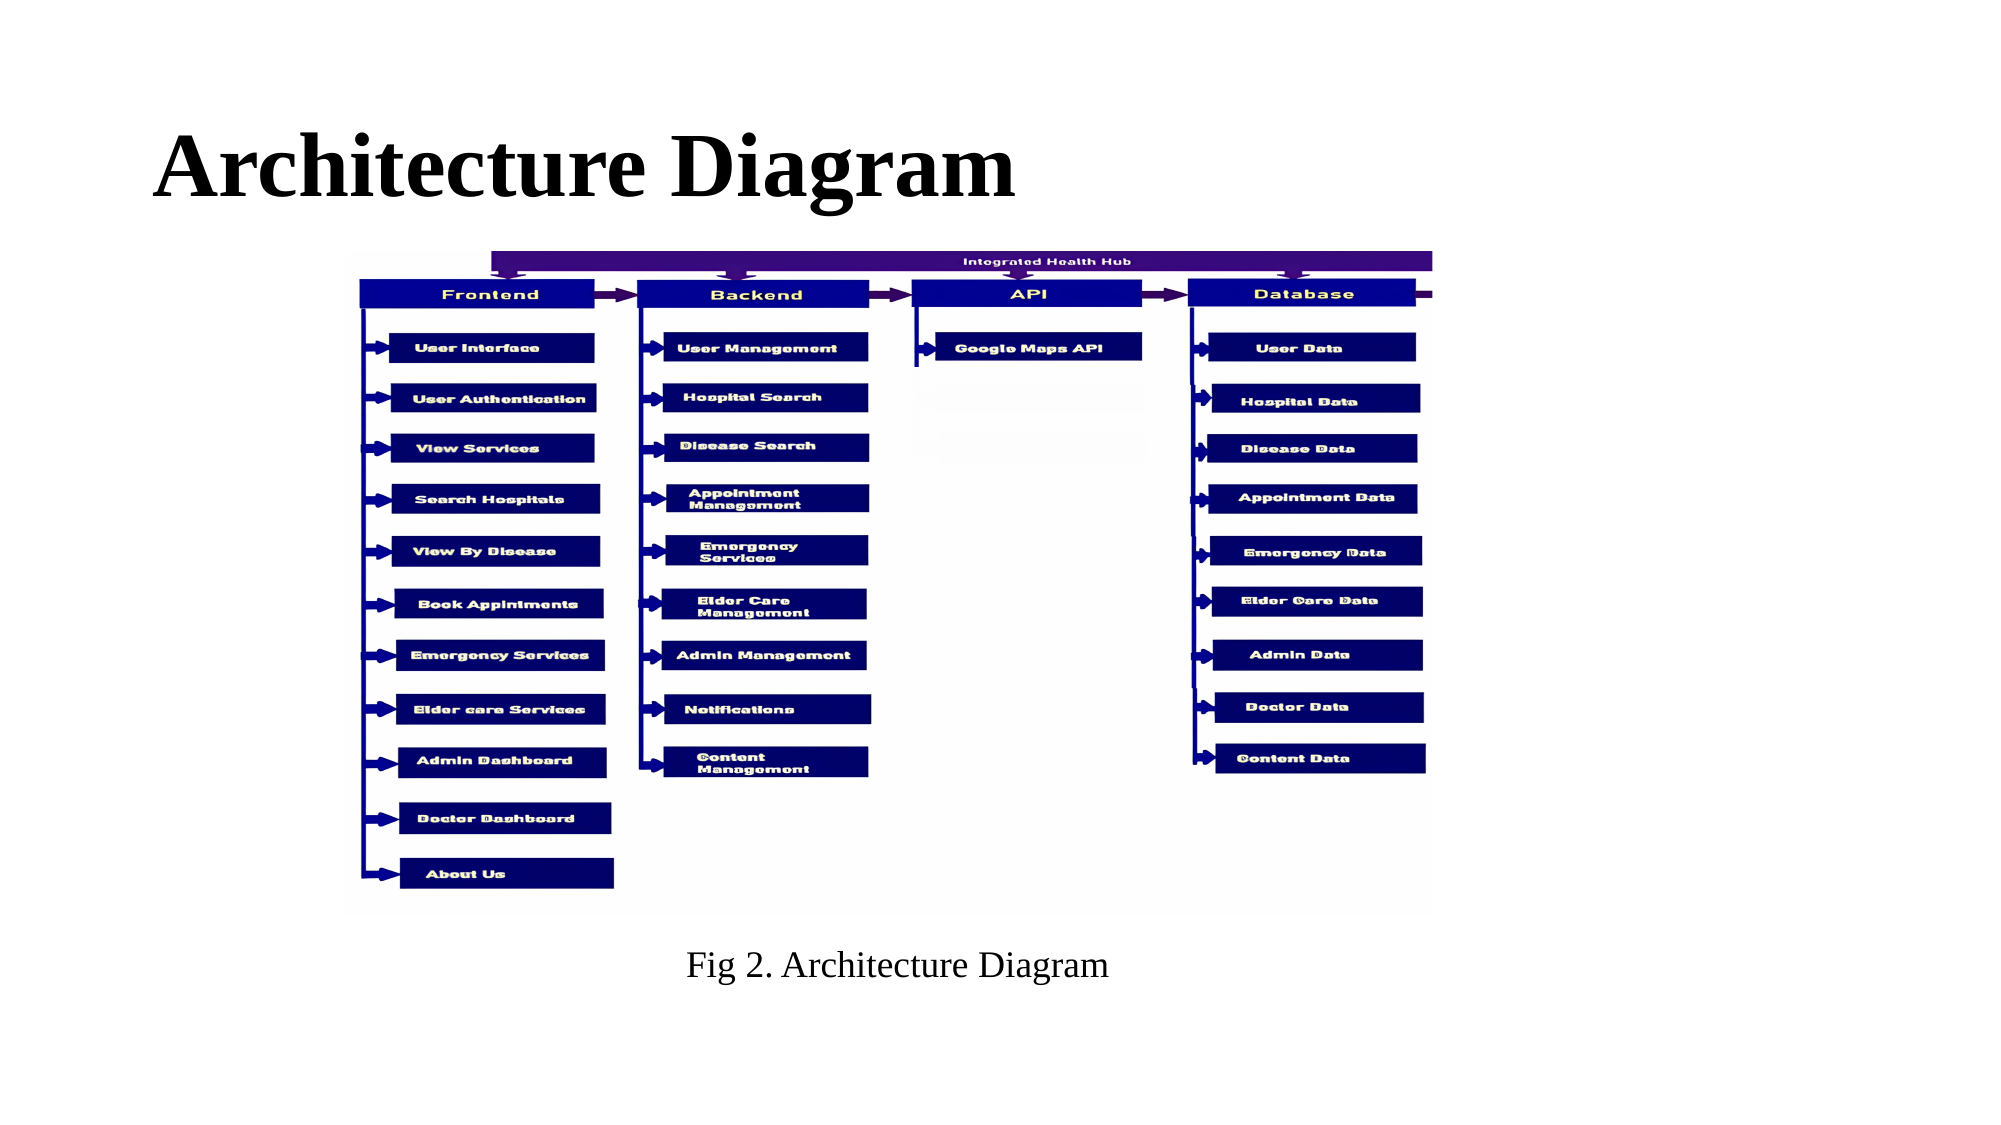

# Architecture Diagram
Fig 2. Architecture Diagram